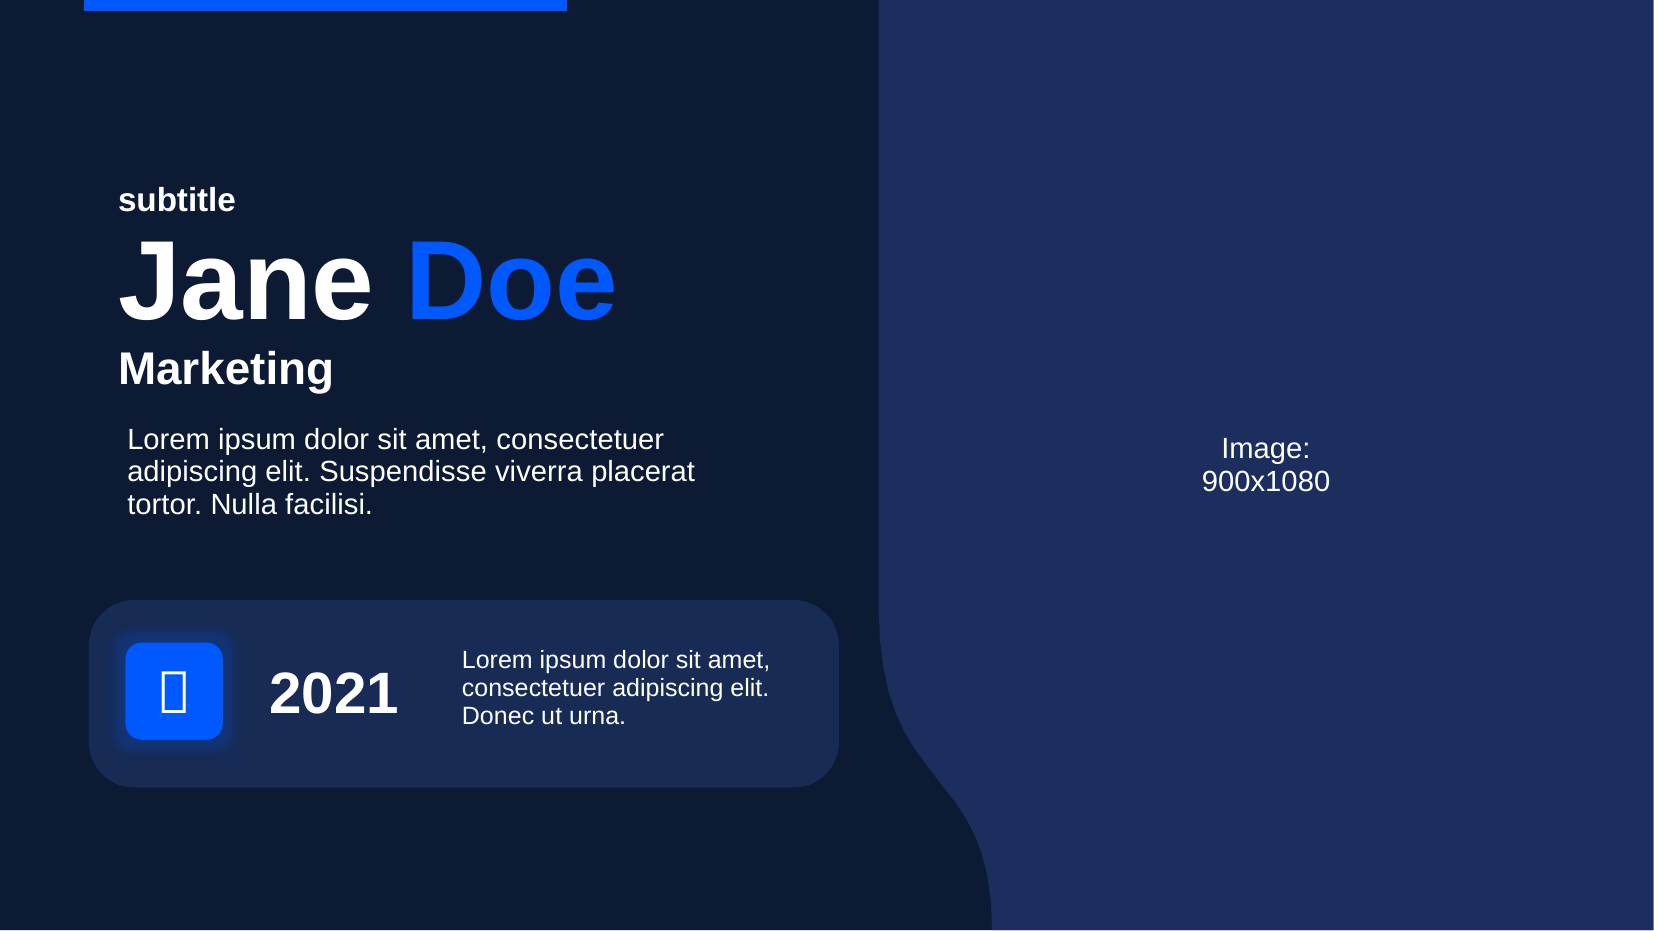

Image:
900x1080
# subtitle Jane Doe Marketing
Lorem ipsum dolor sit amet, consectetuer adipiscing elit. Suspendisse viverra placerat tortor. Nulla facilisi.
Lorem ipsum dolor sit amet, consectetuer adipiscing elit. Donec ut urna.
2021
